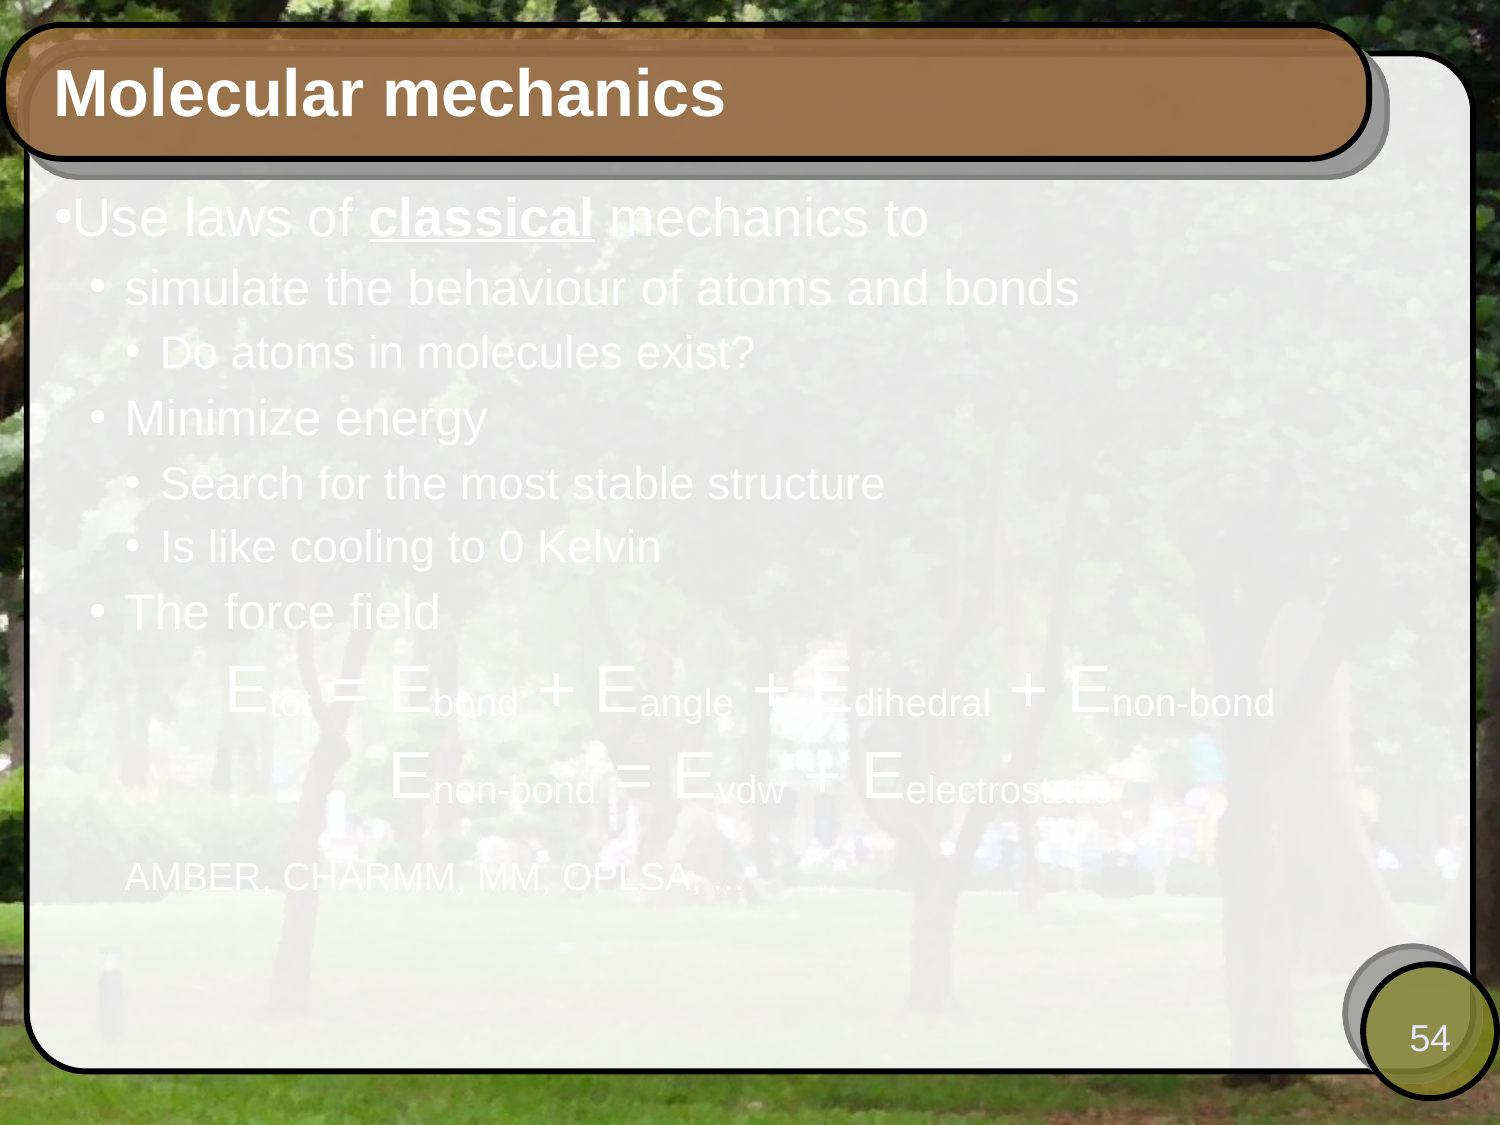

# Molecular mechanics
Use laws of classical mechanics to
simulate the behaviour of atoms and bonds
Do atoms in molecules exist?
Minimize energy
Search for the most stable structure
Is like cooling to 0 Kelvin
The force field
Etot = Ebond + Eangle + Edihedral + Enon-bond
Enon-bond = Evdw + Eelectrostatic
AMBER, CHARMM, MM, OPLSA, ...
54